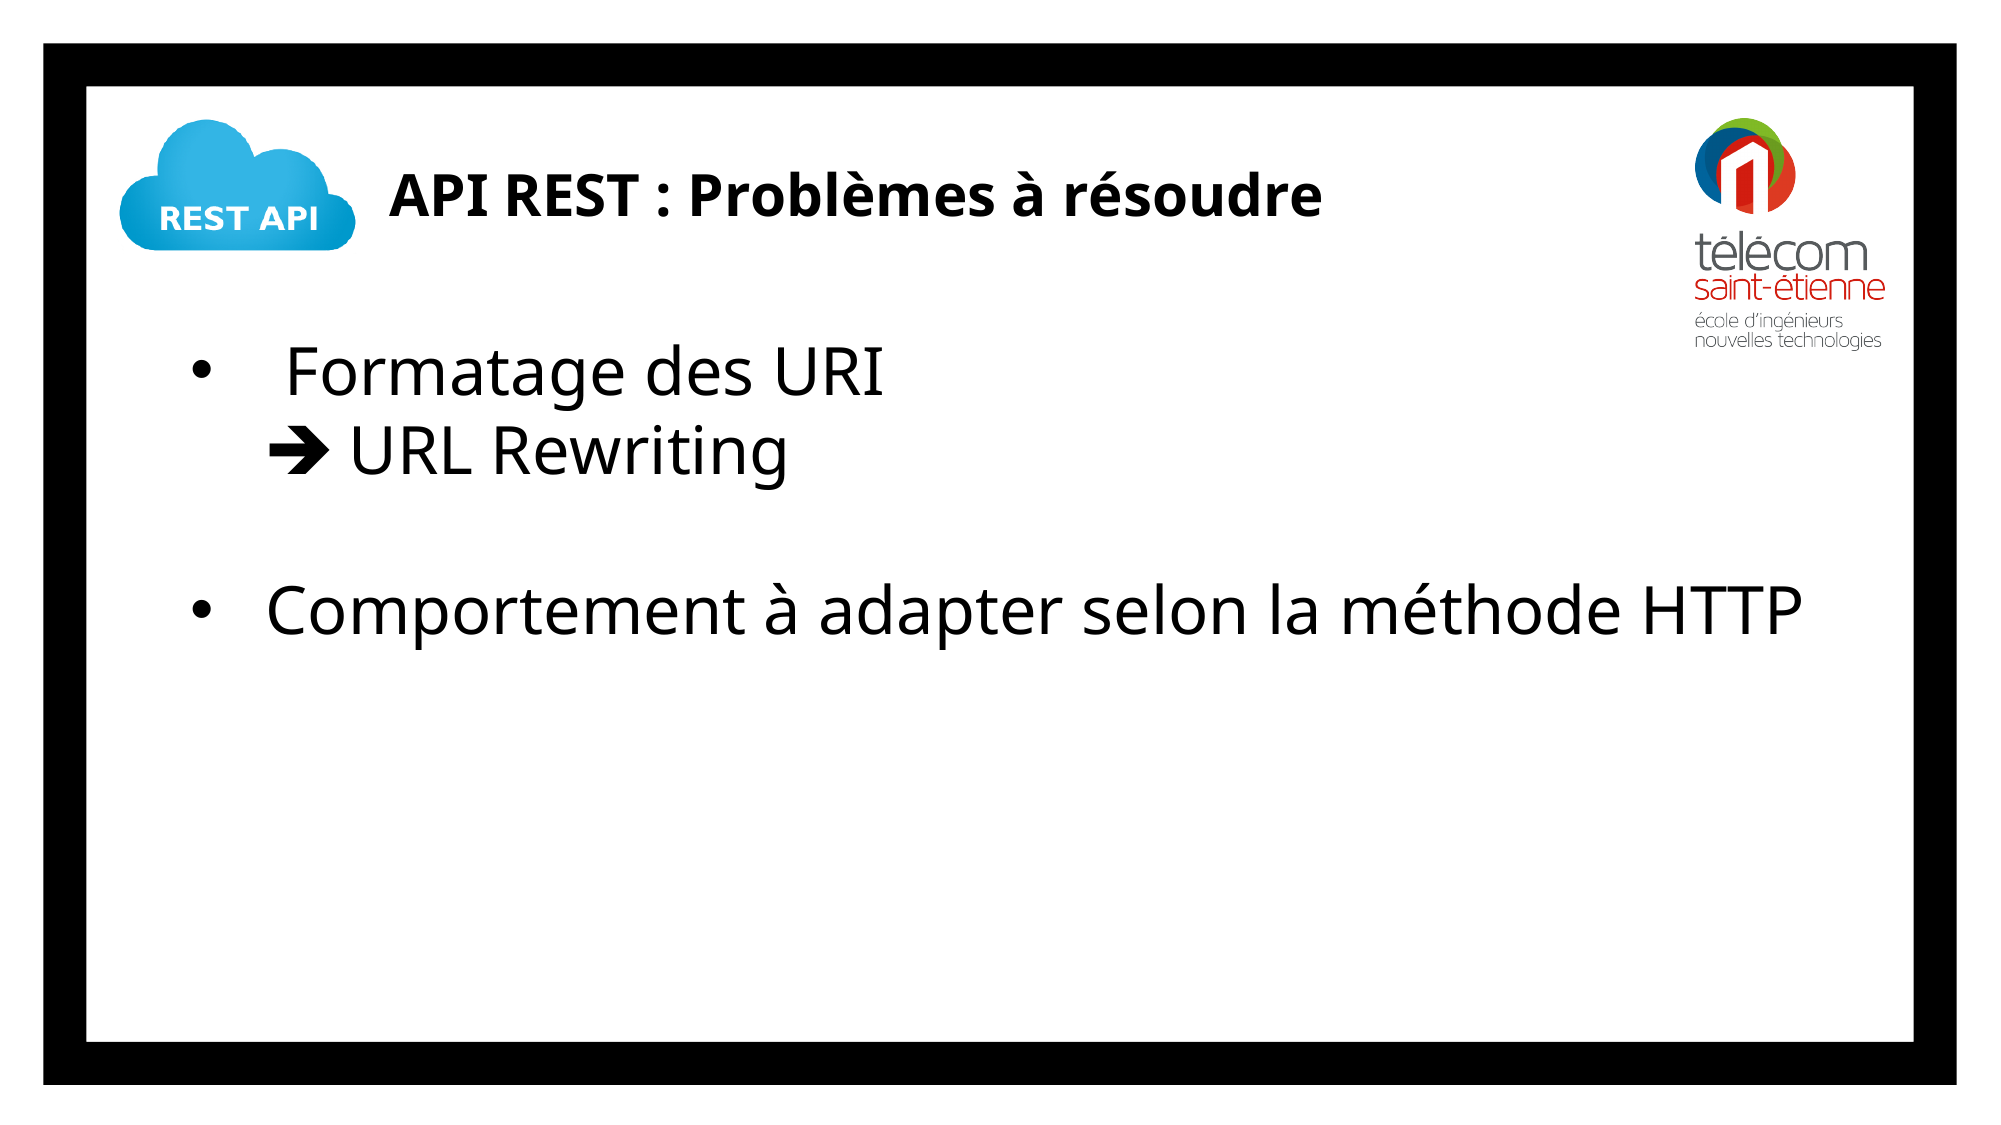

# API REST : Problèmes à résoudre
Formatage des URI
	 URL Rewriting
Comportement à adapter selon la méthode HTTP